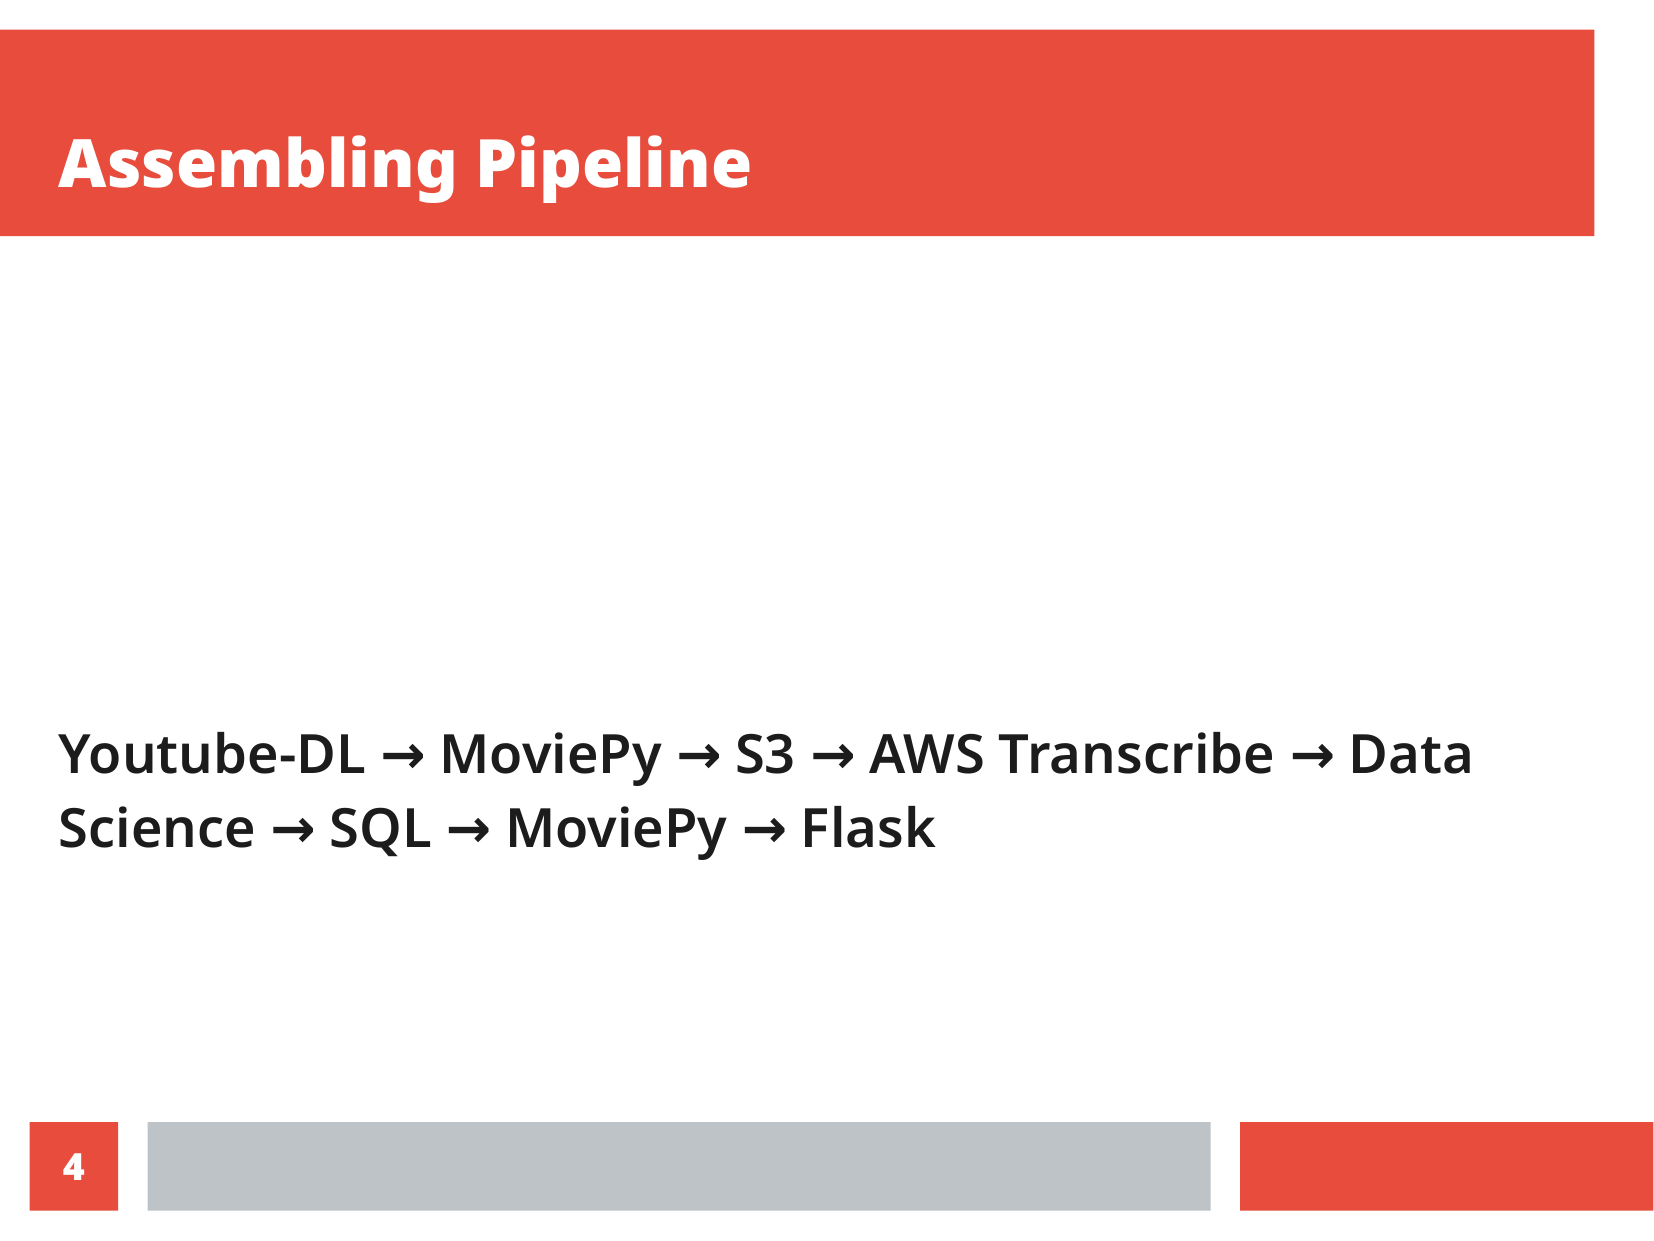

# Assembling Pipeline
Youtube-DL → MoviePy → S3 → AWS Transcribe → Data Science → SQL → MoviePy → Flask
4